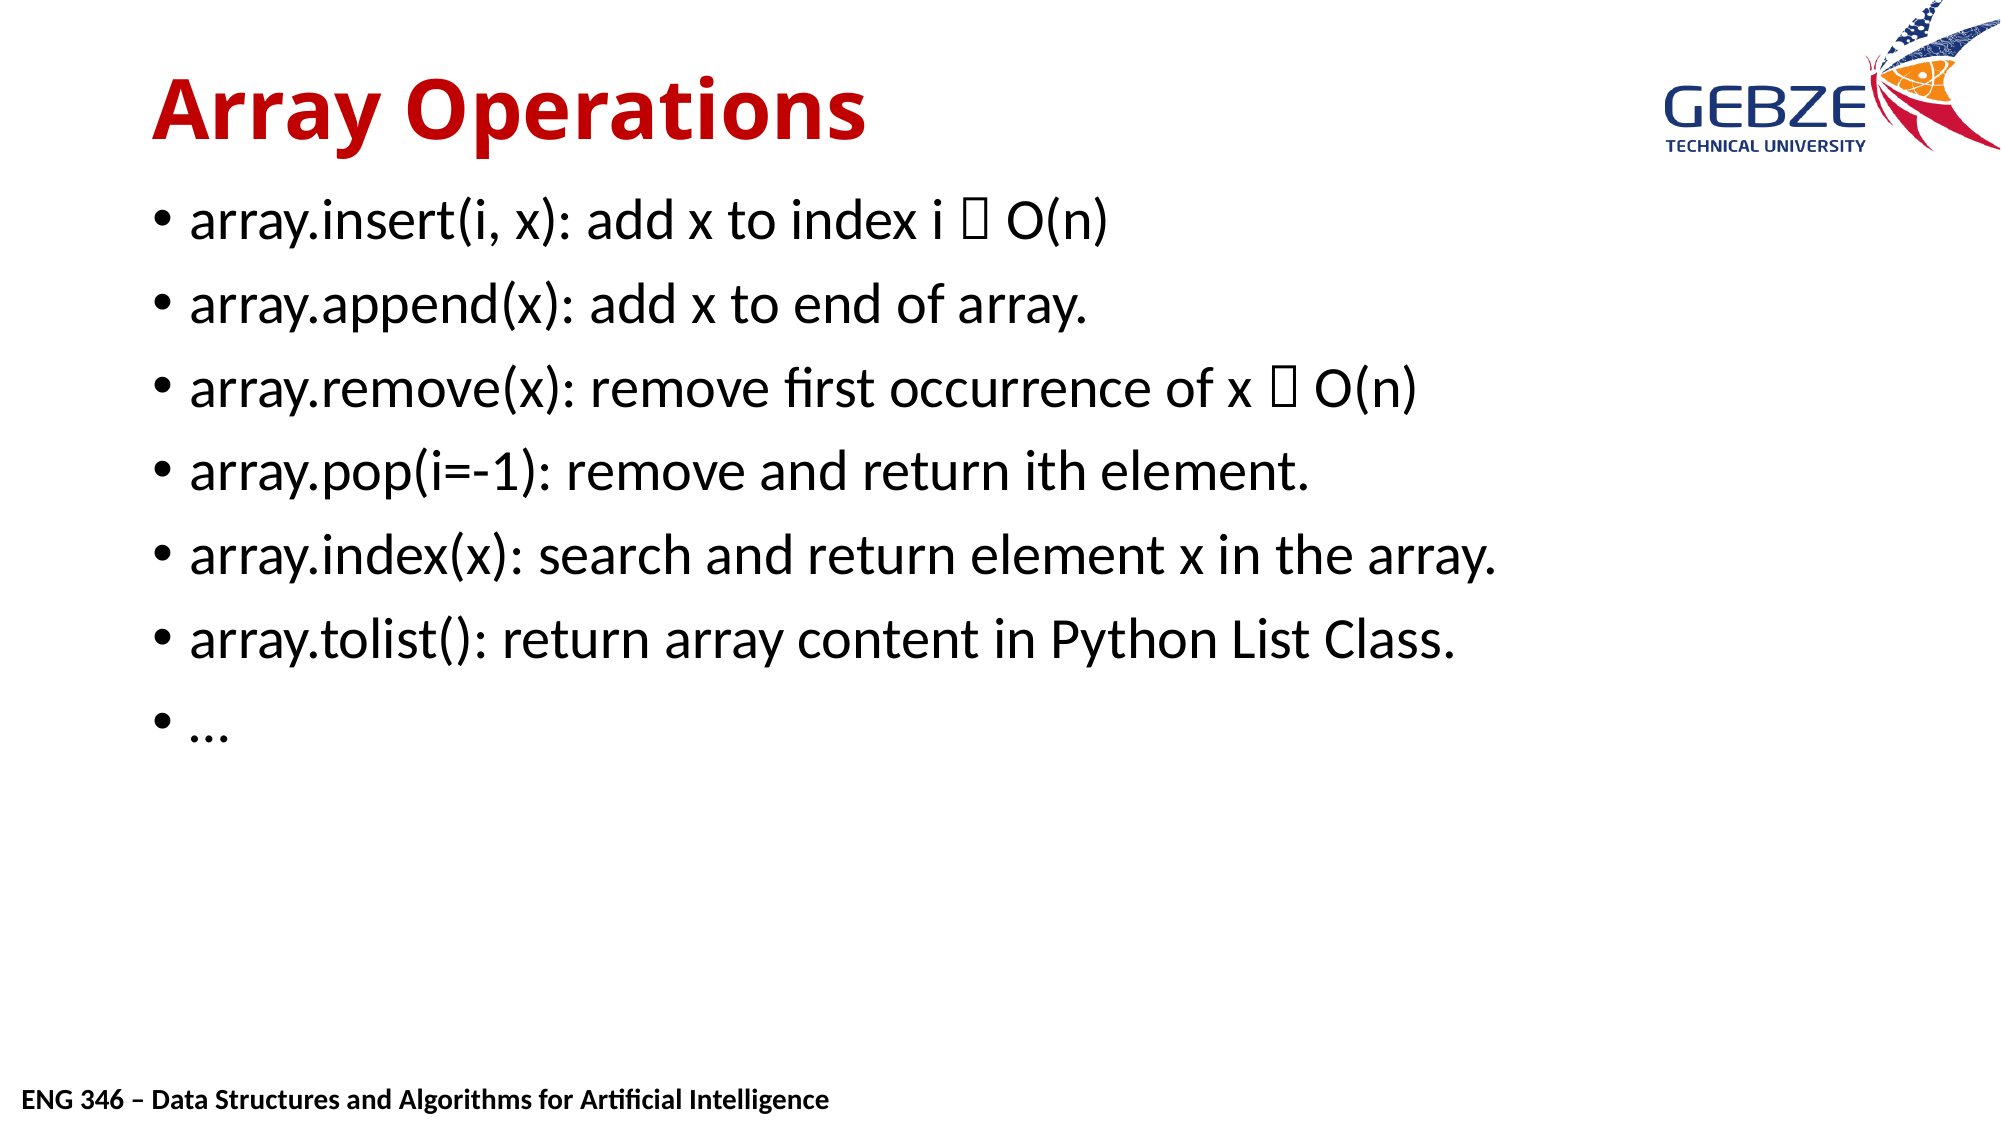

# Array Operations
array.insert(i, x): add x to index i  O(n)
array.append(x): add x to end of array.
array.remove(x): remove first occurrence of x  O(n)
array.pop(i=-1): remove and return ith element.
array.index(x): search and return element x in the array.
array.tolist(): return array content in Python List Class.
…